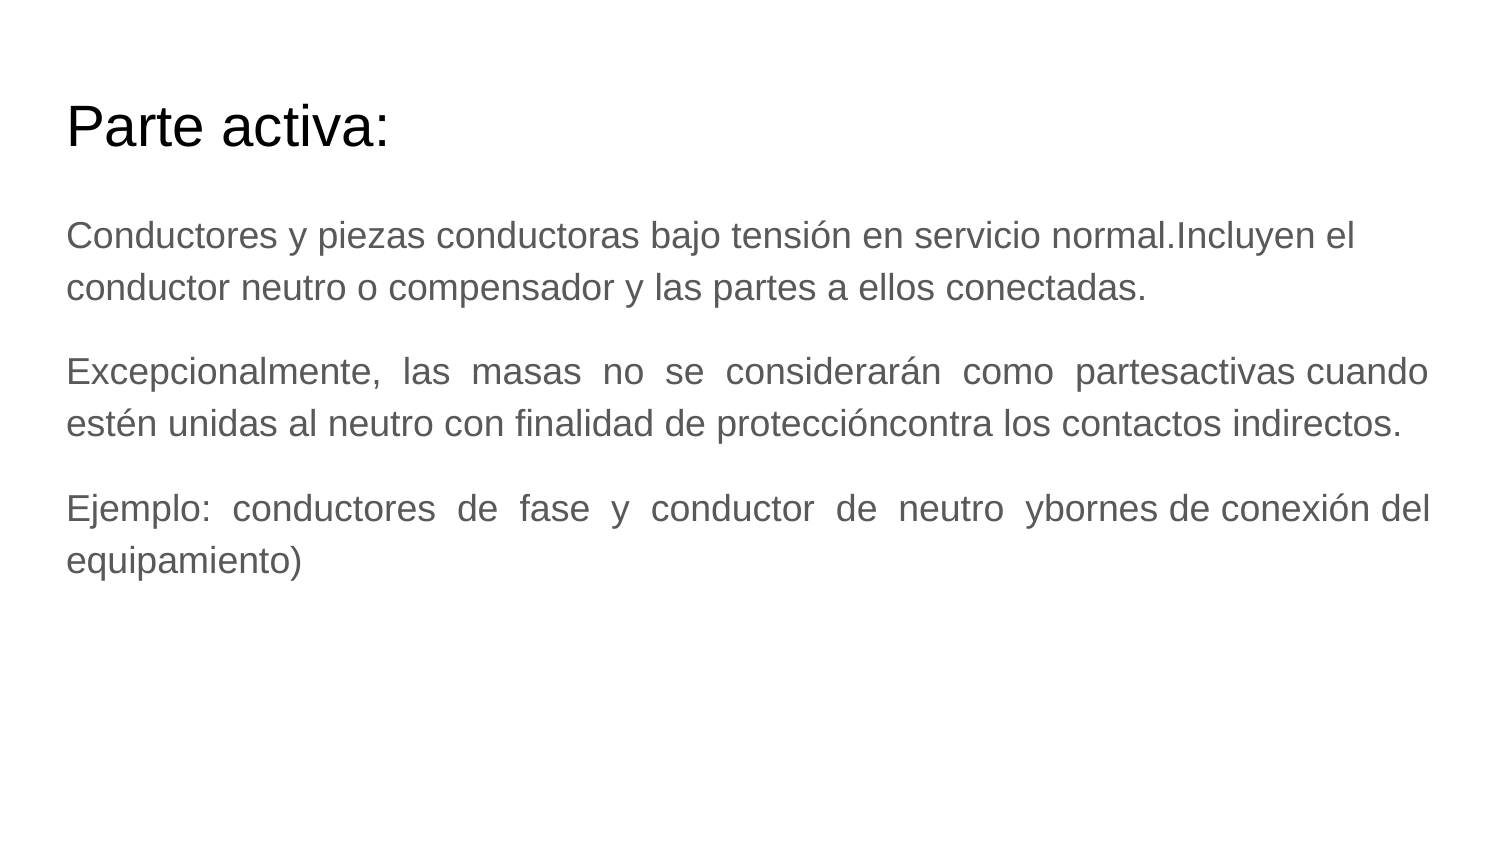

# Parte activa:
Conductores y piezas conductoras bajo tensión en servicio normal.Incluyen el conductor neutro o compensador y las partes a ellos conectadas.
Excepcionalmente, las masas no se considerarán como partesactivas cuando estén unidas al neutro con finalidad de proteccióncontra los contactos indirectos.
Ejemplo: conductores de fase y conductor de neutro ybornes de conexión del equipamiento)